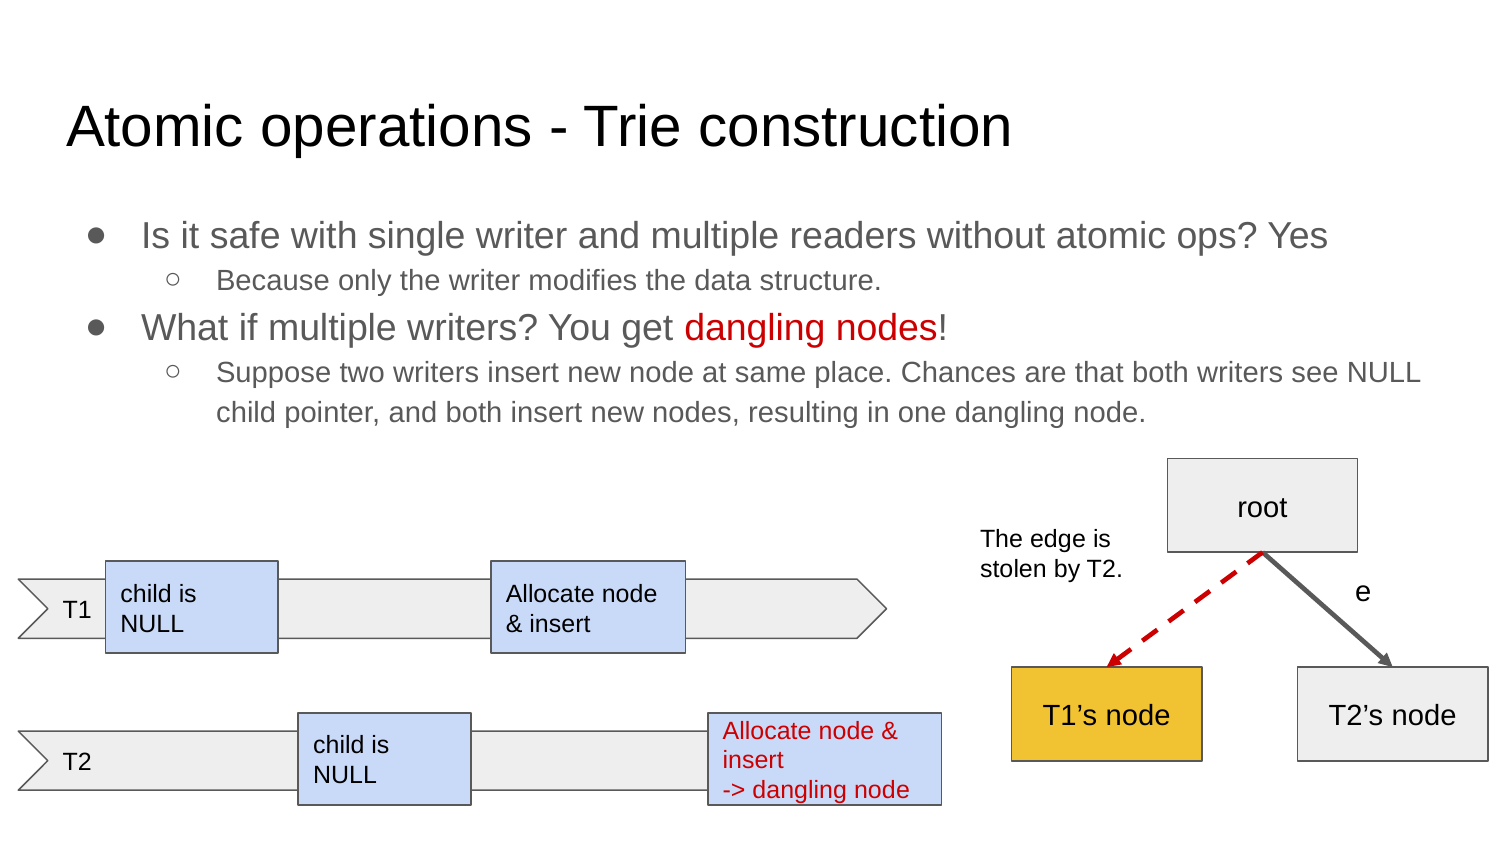

# Atomic operations - Trie construction
Is it safe with single writer and multiple readers without atomic ops? Yes
Because only the writer modifies the data structure.
What if multiple writers? You get dangling nodes!
Suppose two writers insert new node at same place. Chances are that both writers see NULL child pointer, and both insert new nodes, resulting in one dangling node.
root
The edge is stolen by T2.
e
T1’s node
T2’s node
child is NULL
Allocate node & insert
T1
child is NULL
Allocate node & insert
-> dangling node
T2